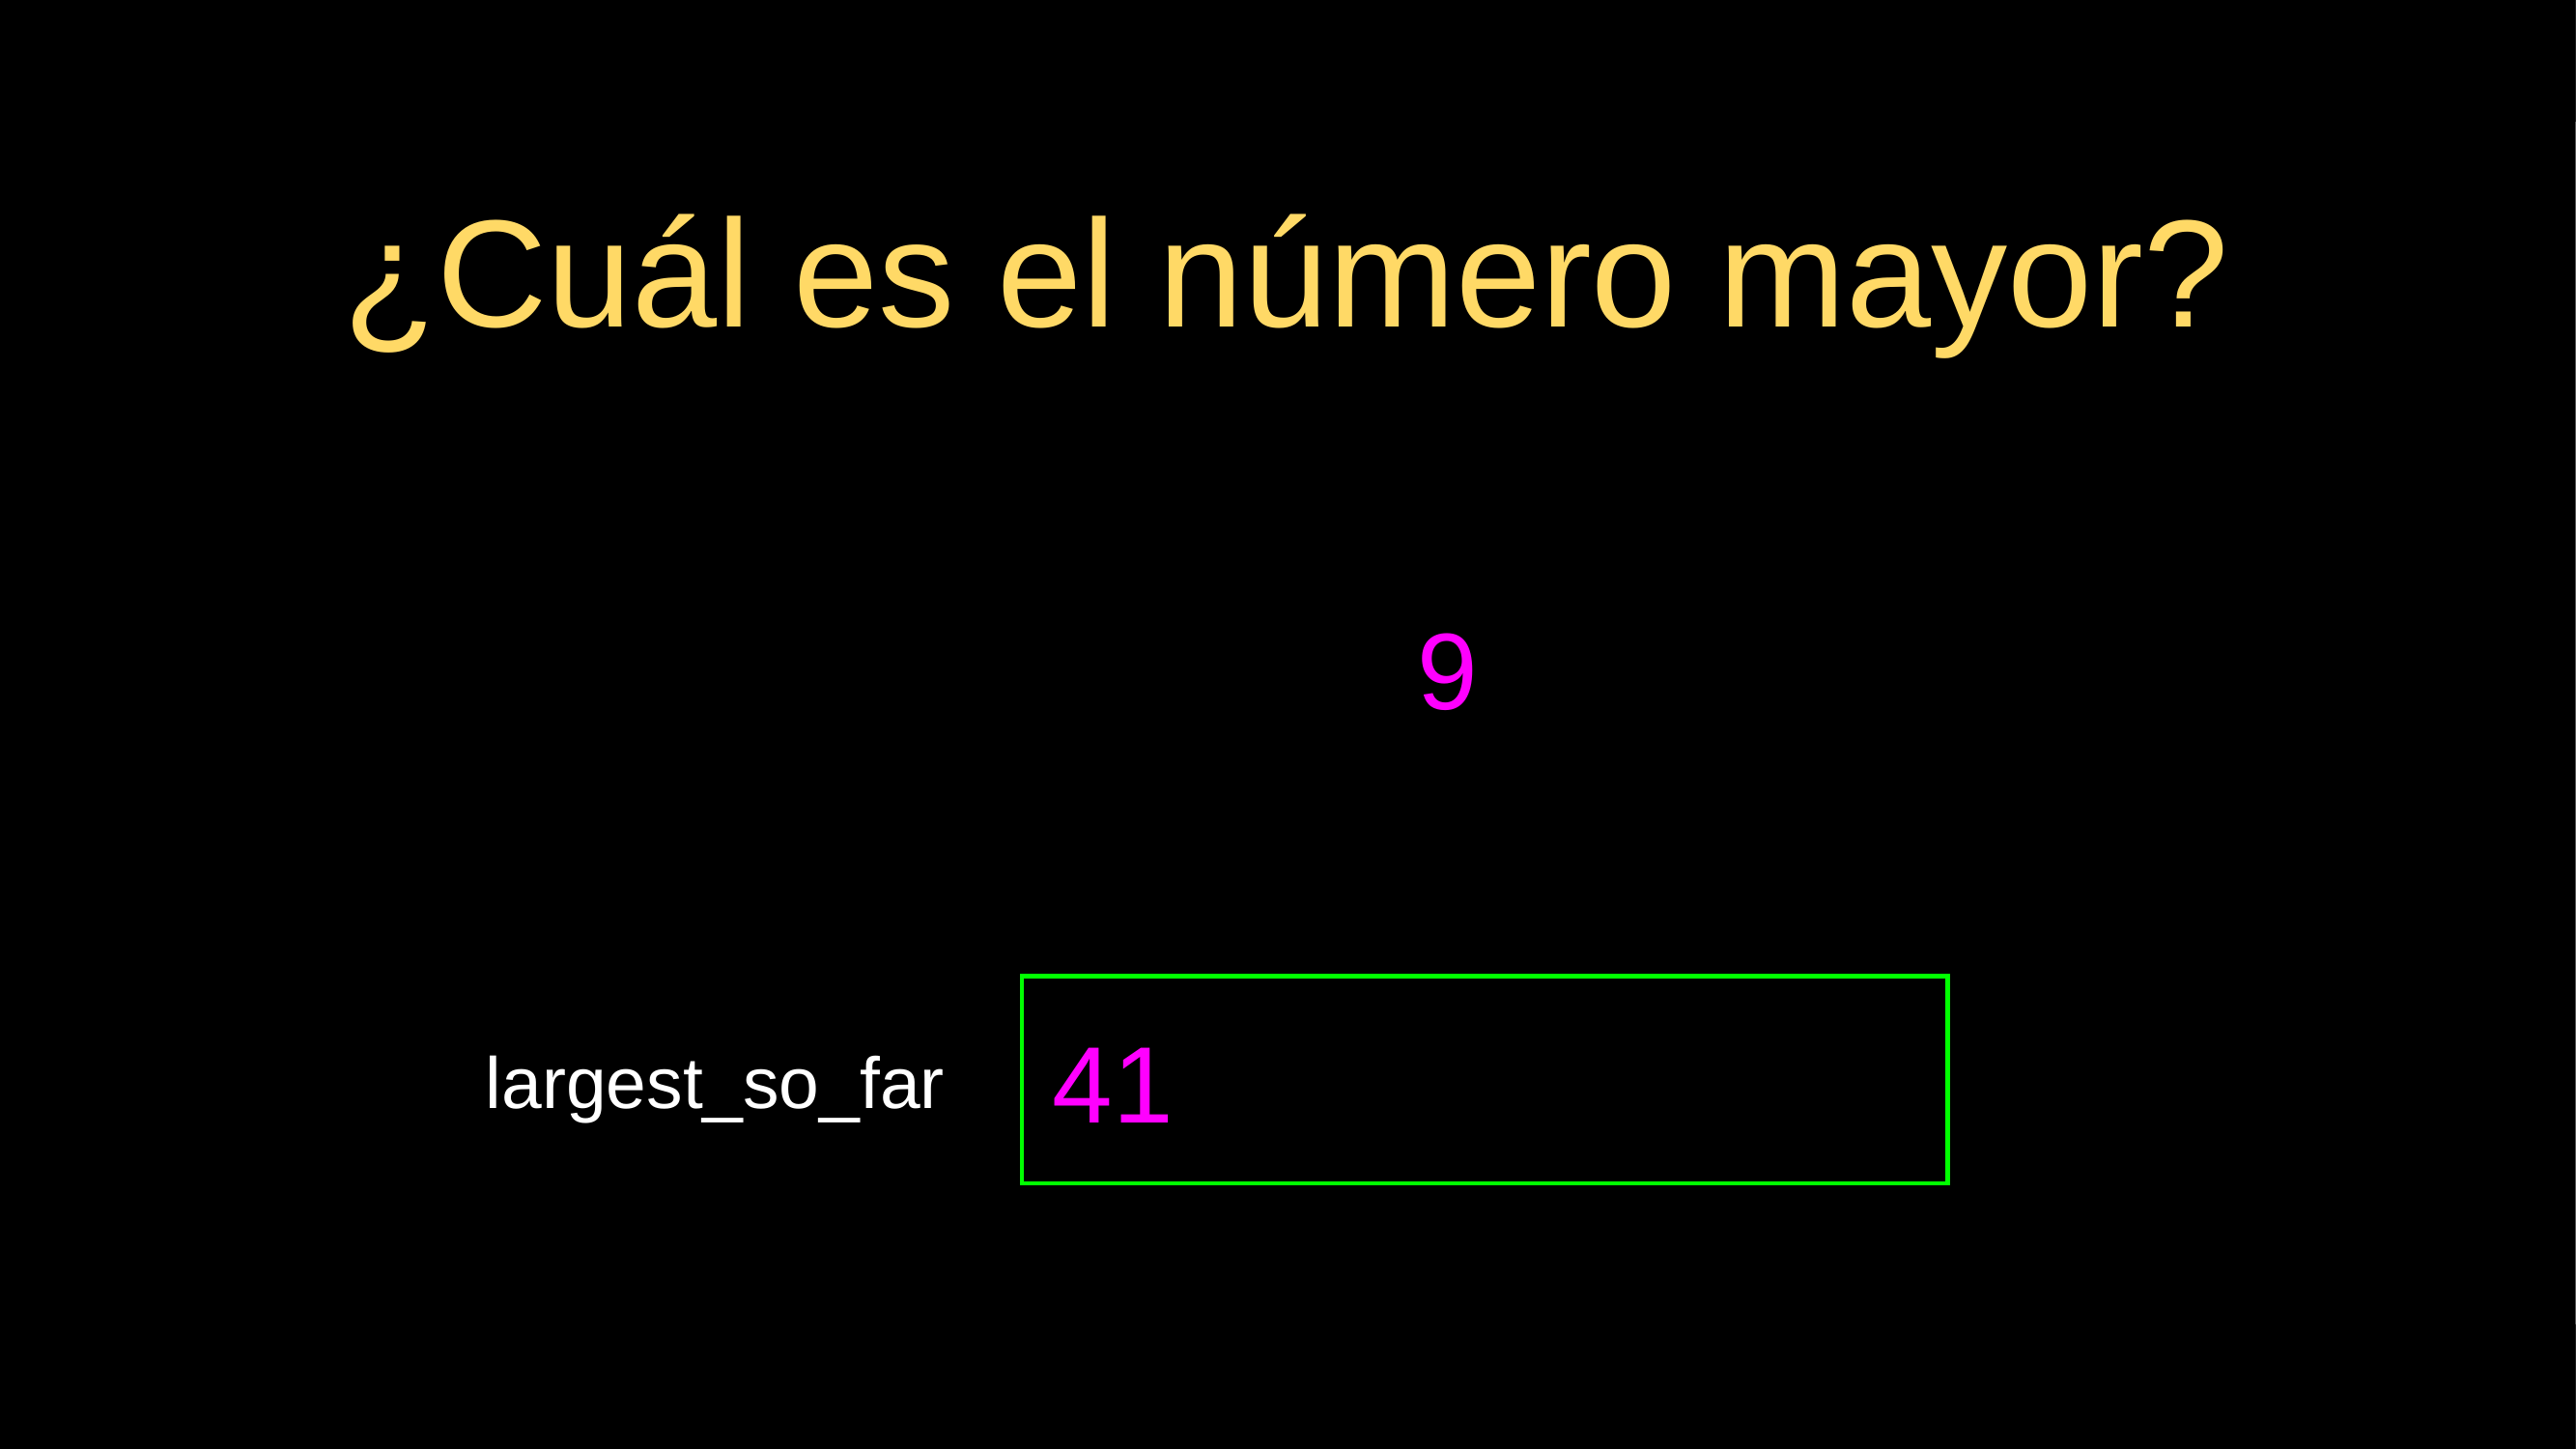

# ¿Cuál es el número mayor?
9
41
largest_so_far